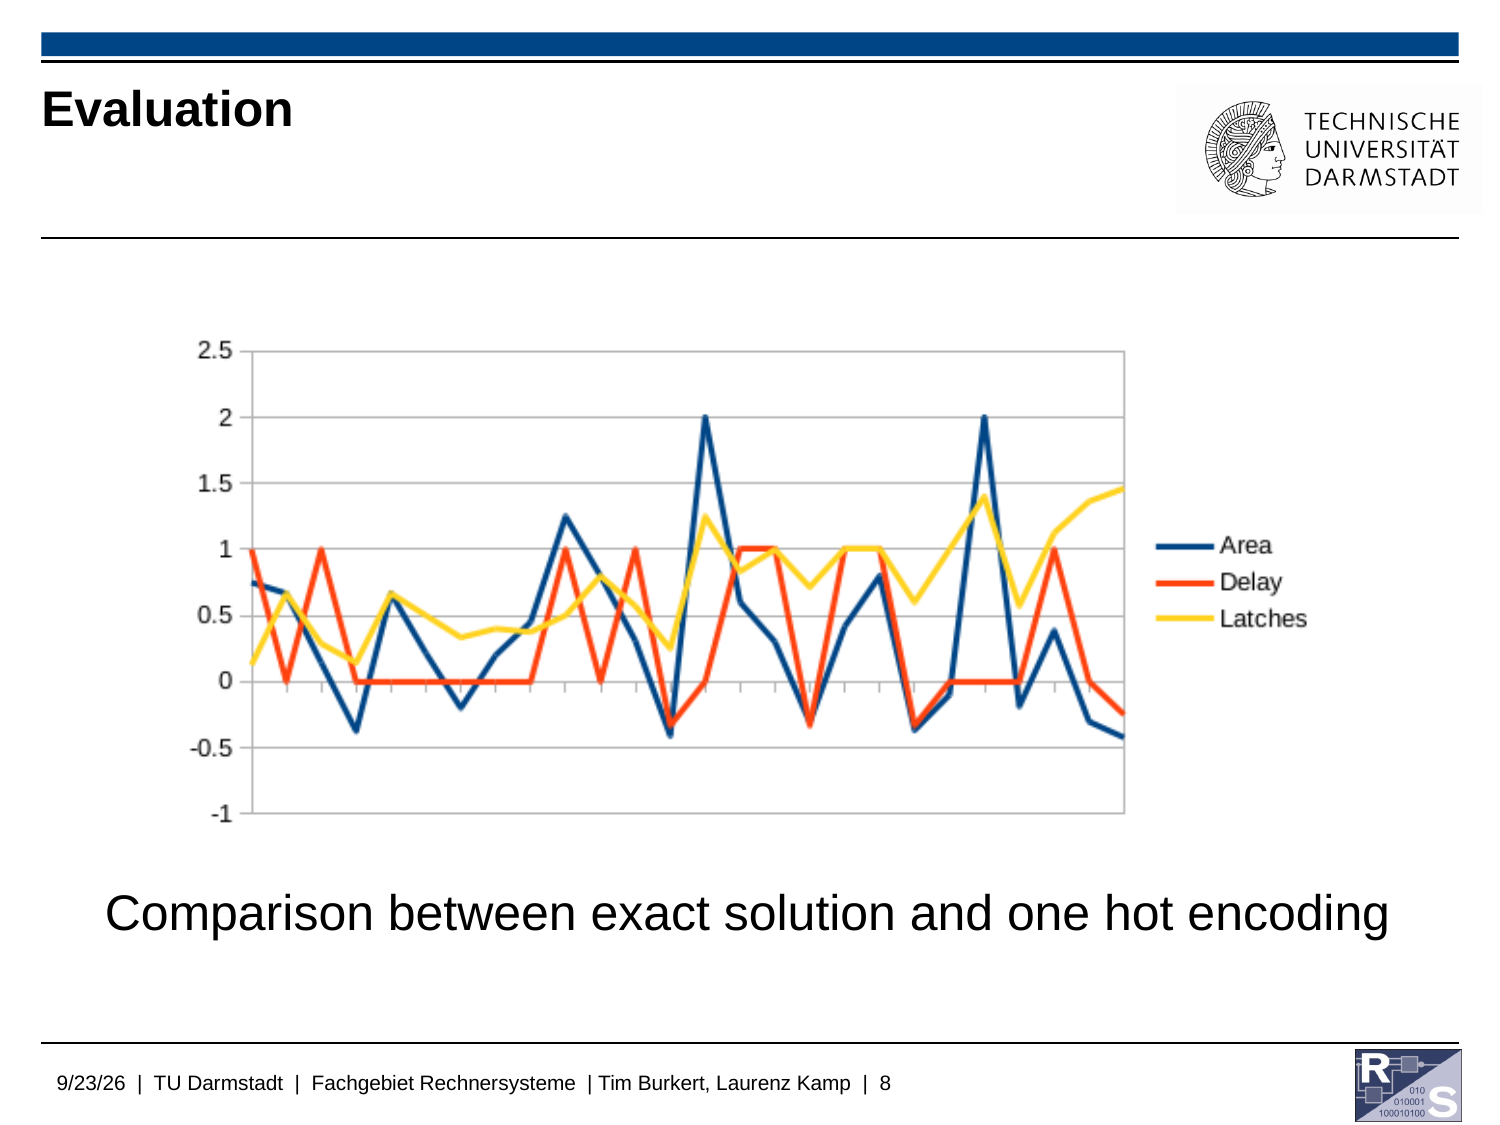

# Evaluation
Comparison between exact solution and one hot encoding